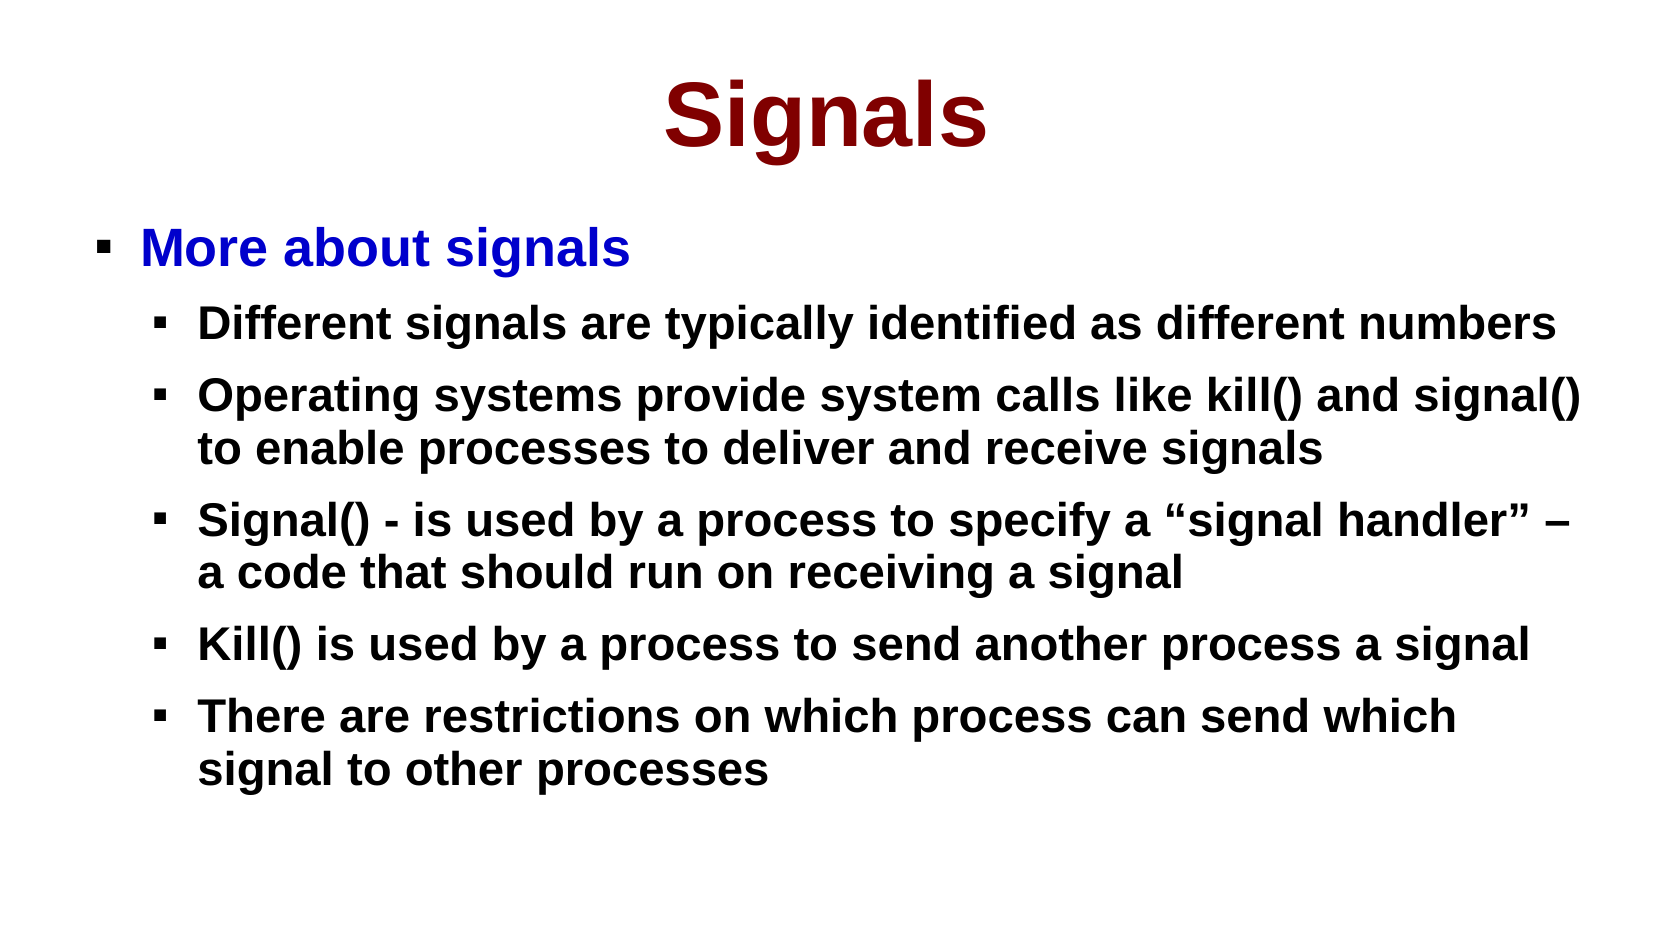

# Signals
More about signals
Different signals are typically identified as different numbers
Operating systems provide system calls like kill() and signal() to enable processes to deliver and receive signals
Signal() - is used by a process to specify a “signal handler” – a code that should run on receiving a signal
Kill() is used by a process to send another process a signal
There are restrictions on which process can send which signal to other processes